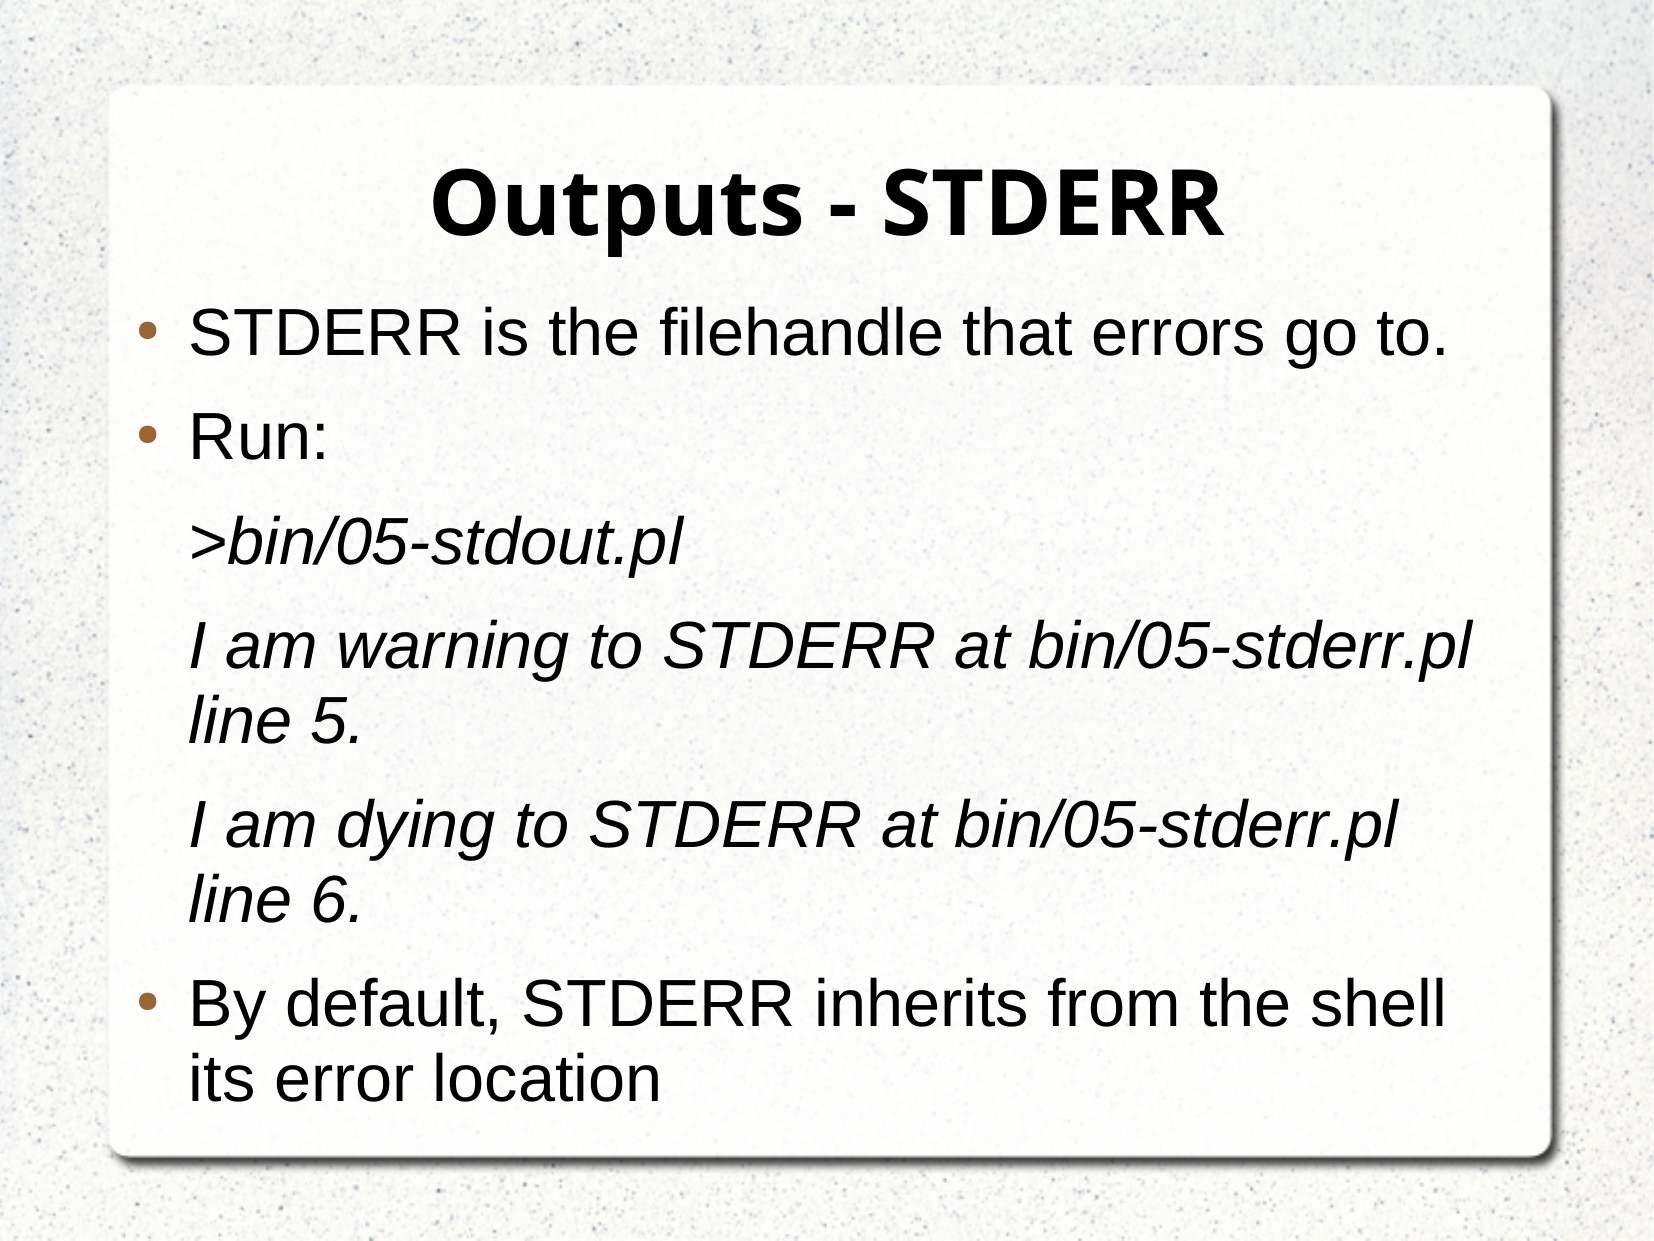

# Outputs - STDERR
STDERR is the filehandle that errors go to.
Run:
>bin/05-stdout.pl
I am warning to STDERR at bin/05-stderr.pl line 5.
I am dying to STDERR at bin/05-stderr.pl line 6.
By default, STDERR inherits from the shell its error location